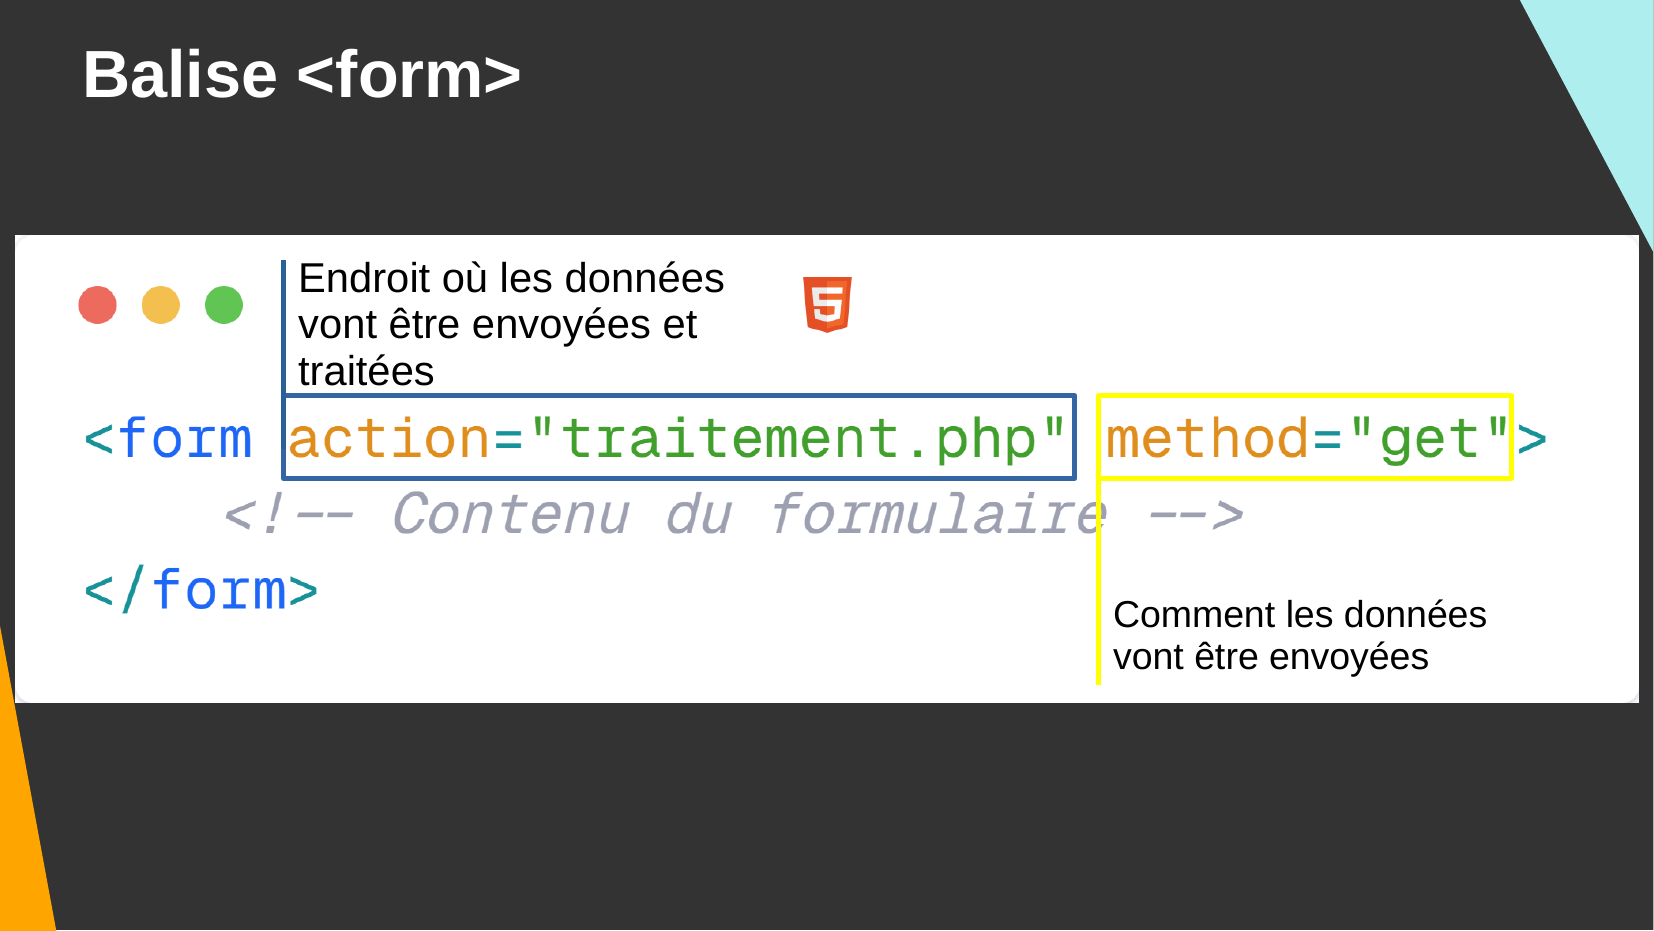

# Balise <form>
Endroit où les données vont être envoyées et traitées
Comment les données vont être envoyées